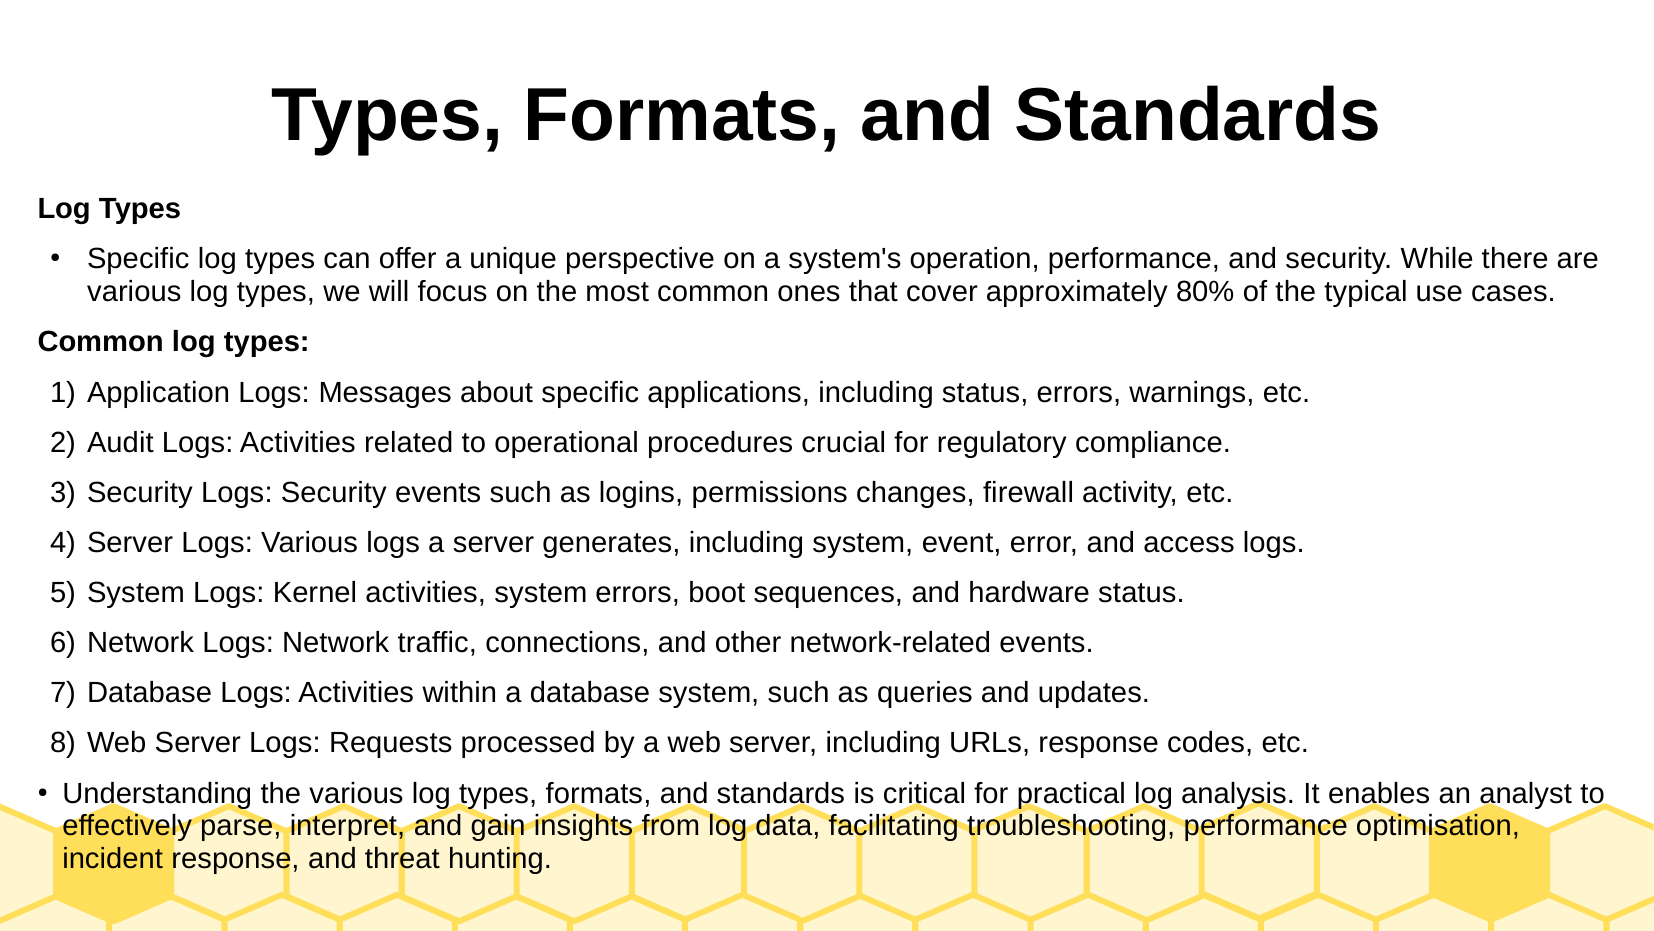

# Types, Formats, and Standards
Log Types
Specific log types can offer a unique perspective on a system's operation, performance, and security. While there are various log types, we will focus on the most common ones that cover approximately 80% of the typical use cases.
Common log types:
Application Logs: Messages about specific applications, including status, errors, warnings, etc.
Audit Logs: Activities related to operational procedures crucial for regulatory compliance.
Security Logs: Security events such as logins, permissions changes, firewall activity, etc.
Server Logs: Various logs a server generates, including system, event, error, and access logs.
System Logs: Kernel activities, system errors, boot sequences, and hardware status.
Network Logs: Network traffic, connections, and other network-related events.
Database Logs: Activities within a database system, such as queries and updates.
Web Server Logs: Requests processed by a web server, including URLs, response codes, etc.
Understanding the various log types, formats, and standards is critical for practical log analysis. It enables an analyst to effectively parse, interpret, and gain insights from log data, facilitating troubleshooting, performance optimisation, incident response, and threat hunting.